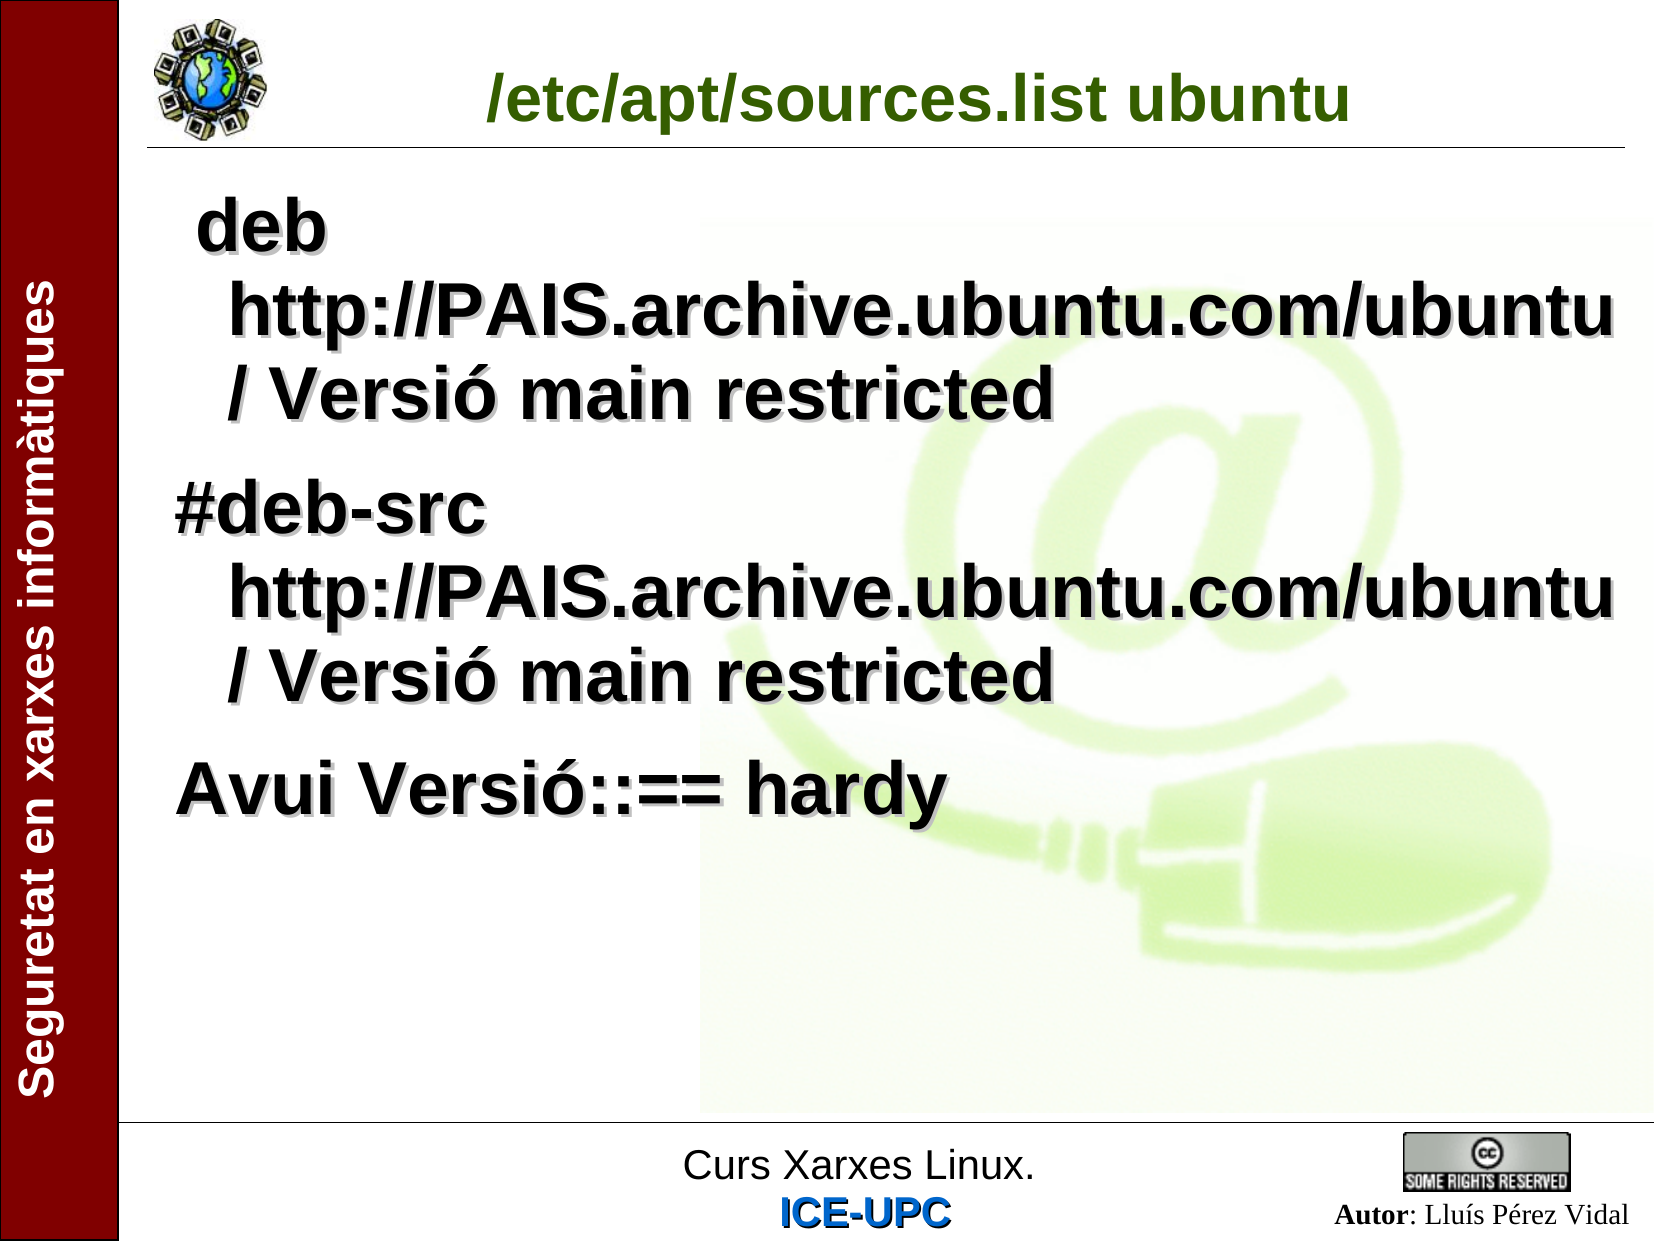

# /etc/apt/sources.list ubuntu
 deb http://PAIS.archive.ubuntu.com/ubuntu/ Versió main restricted
#deb-src http://PAIS.archive.ubuntu.com/ubuntu/ Versió main restricted
Avui Versió::== hardy